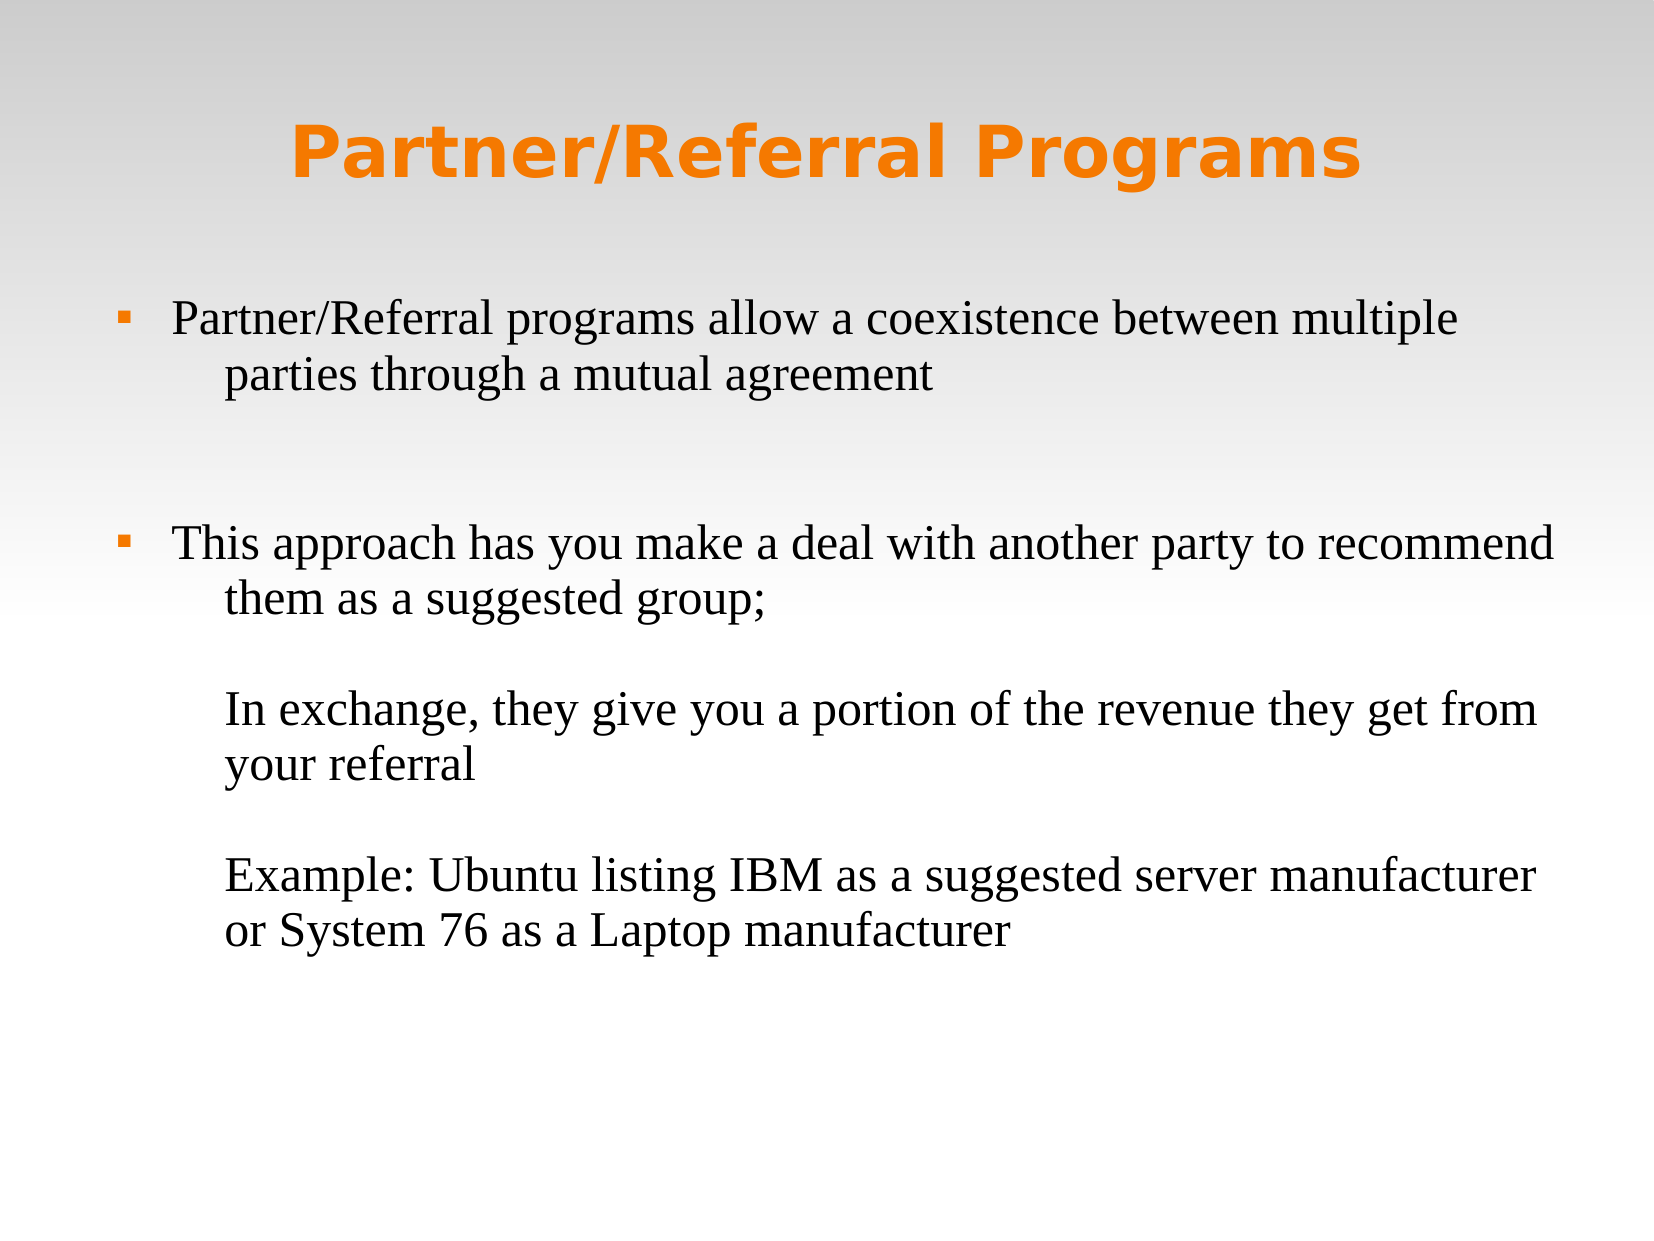

# Partner/Referral Programs
Partner/Referral programs allow a coexistence between multiple parties through a mutual agreement
This approach has you make a deal with another party to recommend them as a suggested group;
In exchange, they give you a portion of the revenue they get from your referral
Example: Ubuntu listing IBM as a suggested server manufacturer or System 76 as a Laptop manufacturer